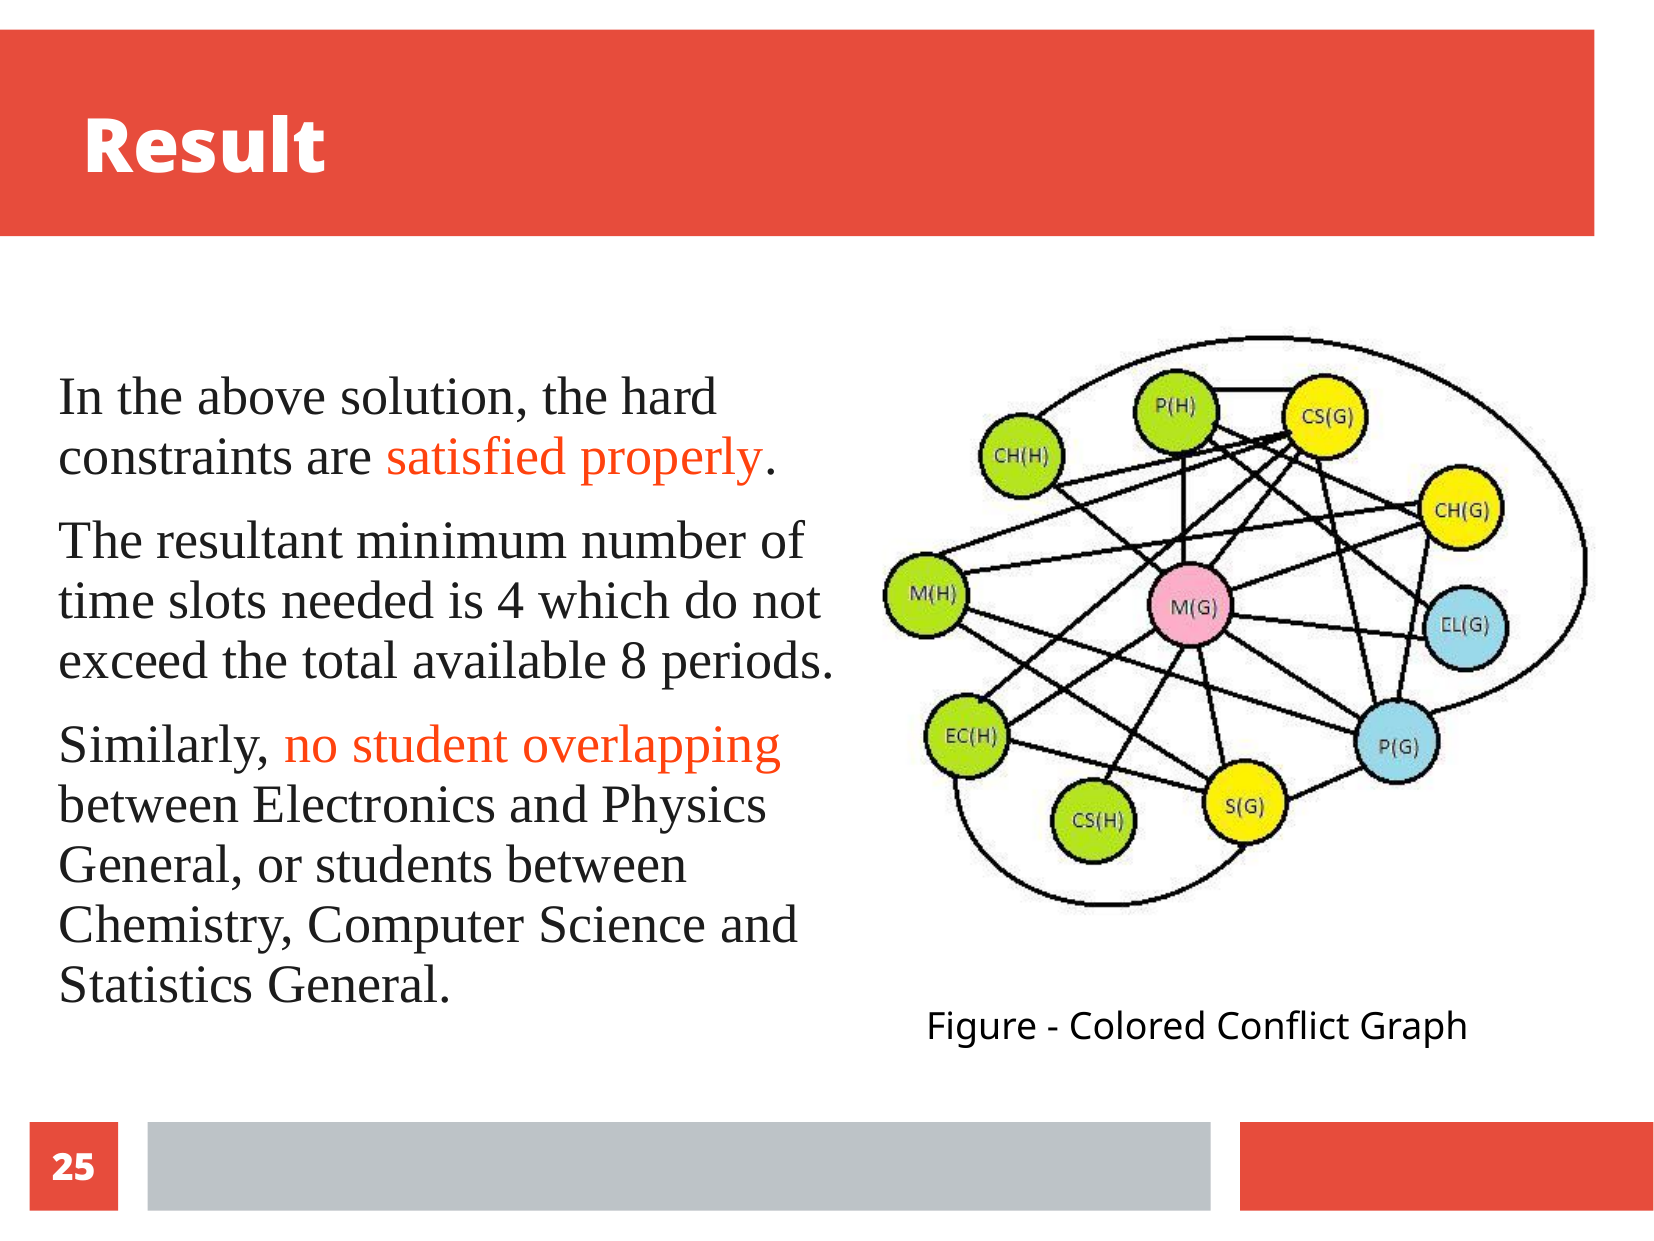

# Result
In the above solution, the hard constraints are satisfied properly.
The resultant minimum number of time slots needed is 4 which do not exceed the total available 8 periods.
Similarly, no student overlapping between Electronics and Physics General, or students between Chemistry, Computer Science and Statistics General.
Figure - Colored Conflict Graph
25